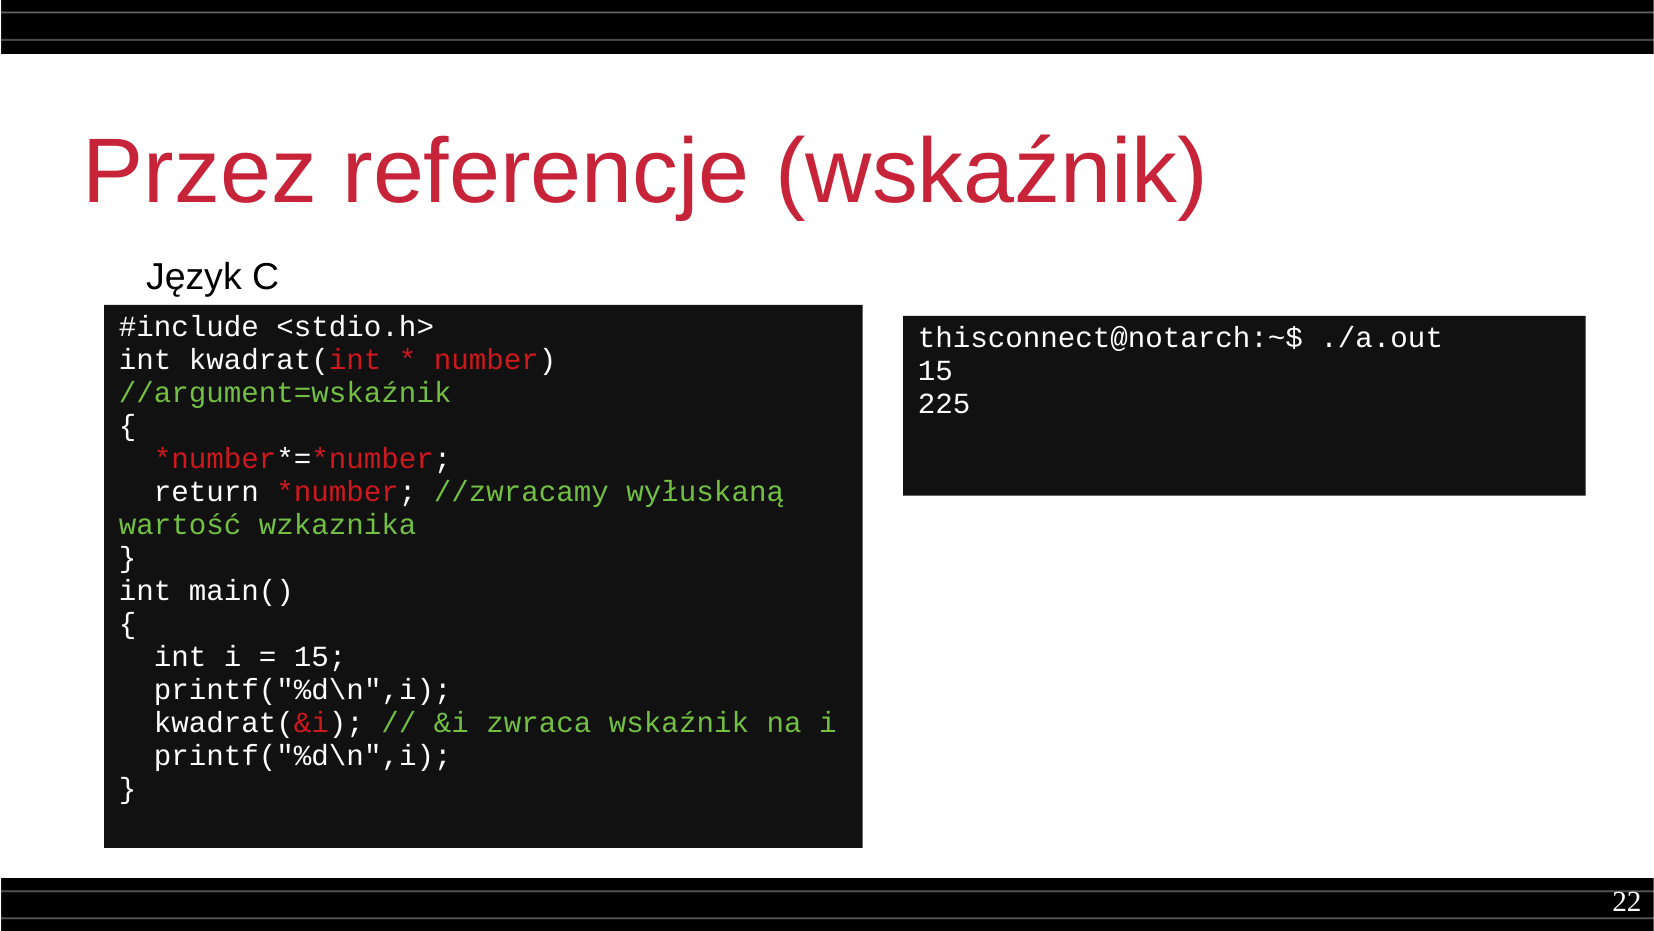

# Przez referencje (wskaźnik)
Język C
#include <stdio.h>
int kwadrat(int * number) //argument=wskaźnik
{
 *number*=*number;
 return *number; //zwracamy wyłuskaną wartość wzkaznika
}
int main()
{
 int i = 15;
 printf("%d\n",i);
 kwadrat(&i); // &i zwraca wskaźnik na i
 printf("%d\n",i);
}
thisconnect@notarch:~$ ./a.out
15
225